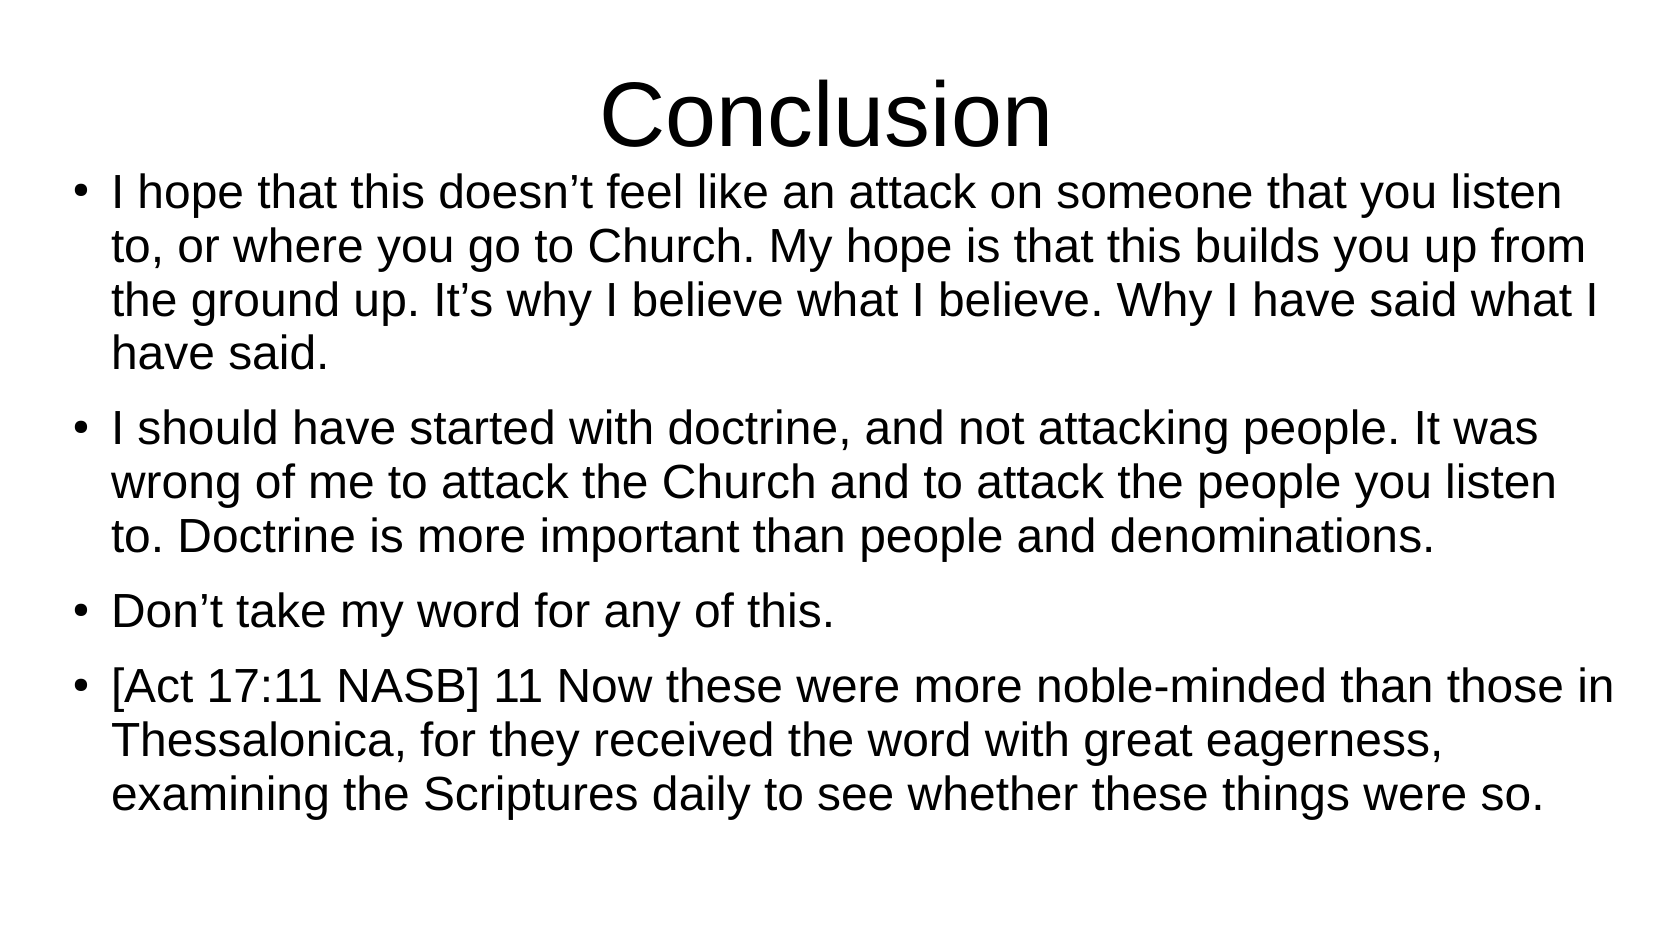

# Conclusion
I hope that this doesn’t feel like an attack on someone that you listen to, or where you go to Church. My hope is that this builds you up from the ground up. It’s why I believe what I believe. Why I have said what I have said.
I should have started with doctrine, and not attacking people. It was wrong of me to attack the Church and to attack the people you listen to. Doctrine is more important than people and denominations.
Don’t take my word for any of this.
[Act 17:11 NASB] 11 Now these were more noble-minded than those in Thessalonica, for they received the word with great eagerness, examining the Scriptures daily to see whether these things were so.